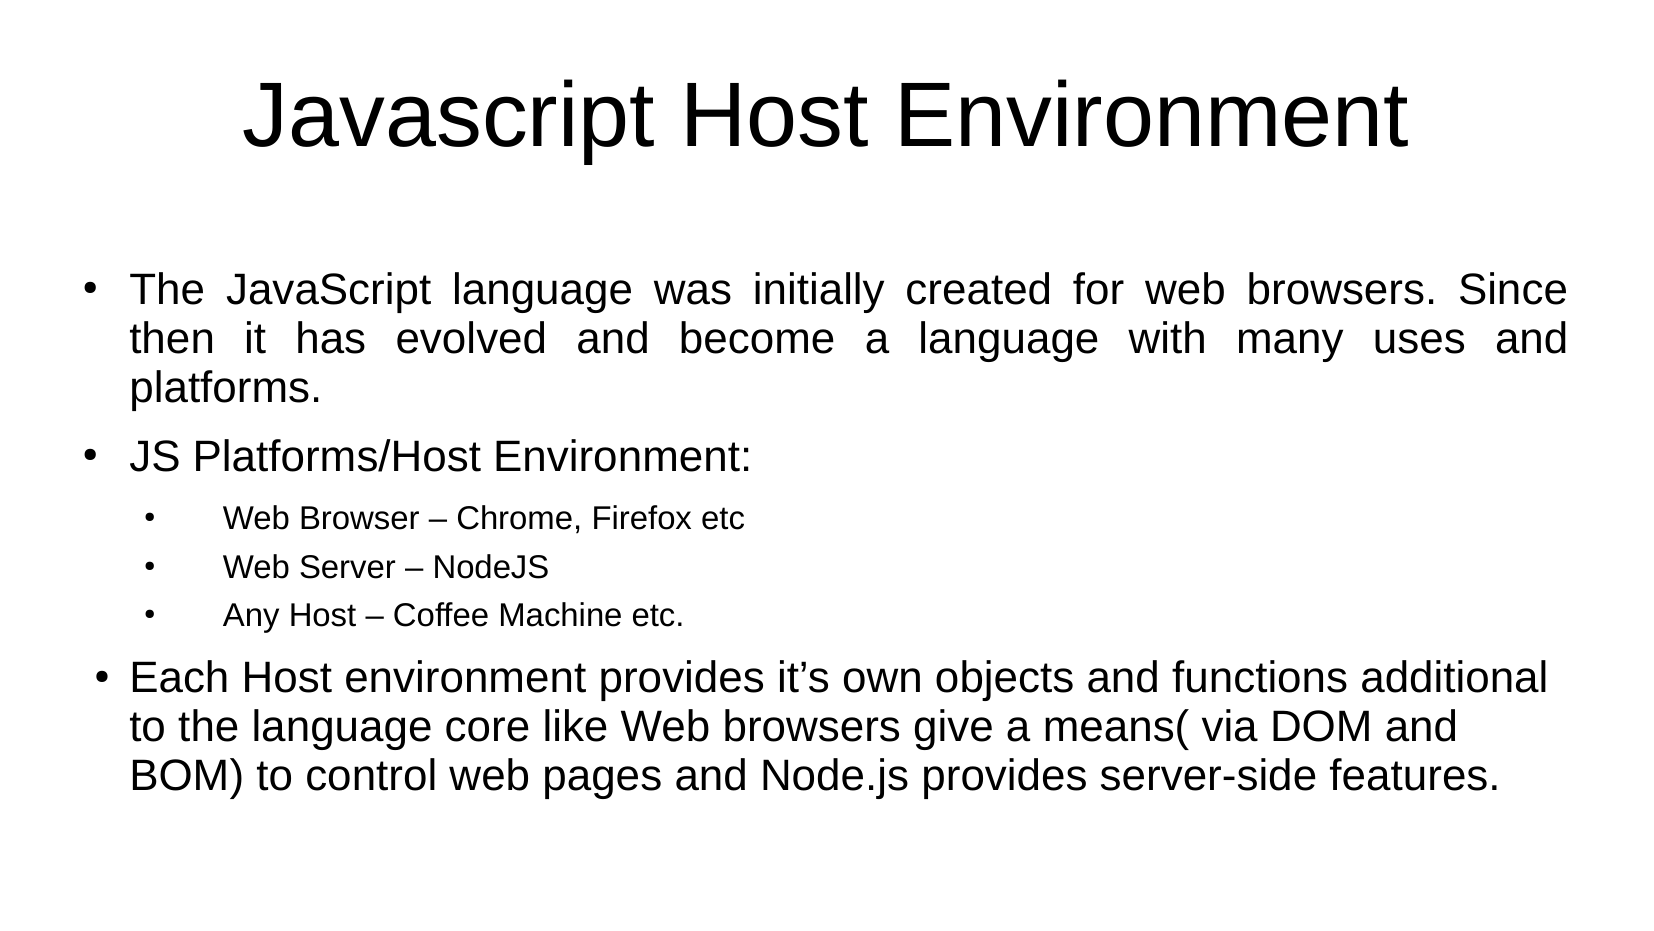

# Javascript Host Environment
The JavaScript language was initially created for web browsers. Since then it has evolved and become a language with many uses and platforms.
JS Platforms/Host Environment:
Web Browser – Chrome, Firefox etc
Web Server – NodeJS
Any Host – Coffee Machine etc.
Each Host environment provides it’s own objects and functions additional to the language core like Web browsers give a means( via DOM and BOM) to control web pages and Node.js provides server-side features.